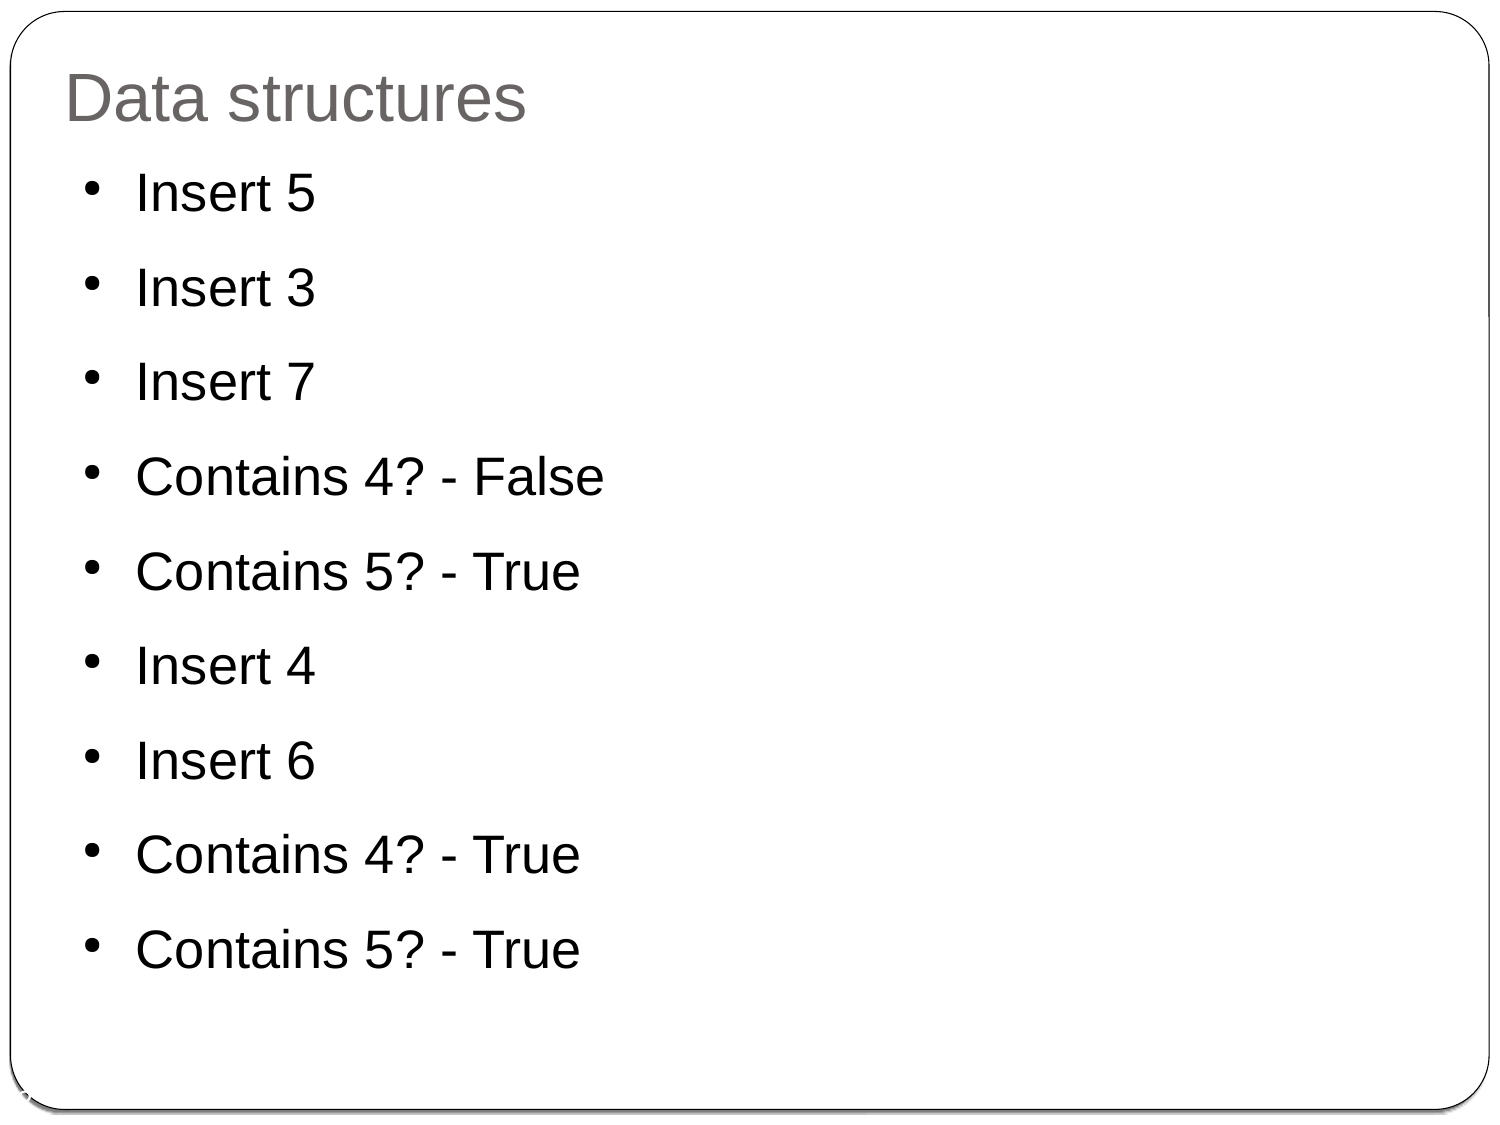

# Data structures
Insert 5
Insert 3
Insert 7
Contains 4? - False
Contains 5? - True
Insert 4
Insert 6
Contains 4? - True
Contains 5? - True